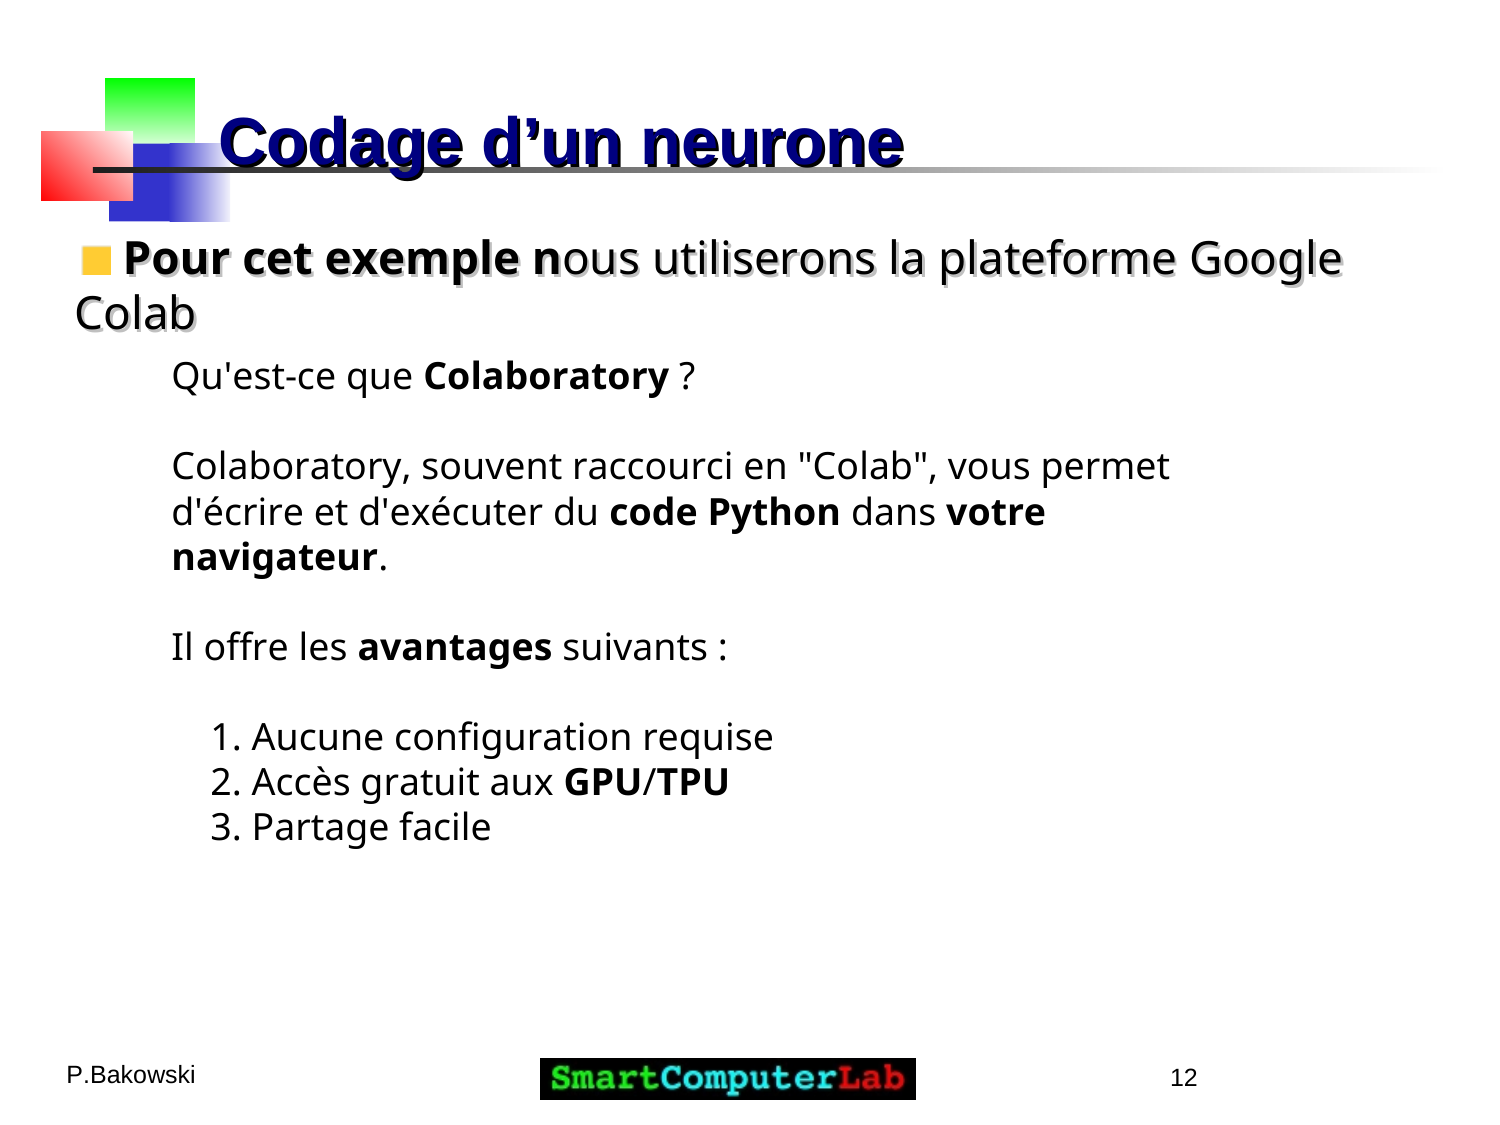

# Codage d’un neurone
 Pour cet exemple nous utiliserons la plateforme Google Colab
Qu'est-ce que Colaboratory ?
Colaboratory, souvent raccourci en "Colab", vous permet d'écrire et d'exécuter du code Python dans votre navigateur.
Il offre les avantages suivants :
 1. Aucune configuration requise
 2. Accès gratuit aux GPU/TPU
 3. Partage facile
12